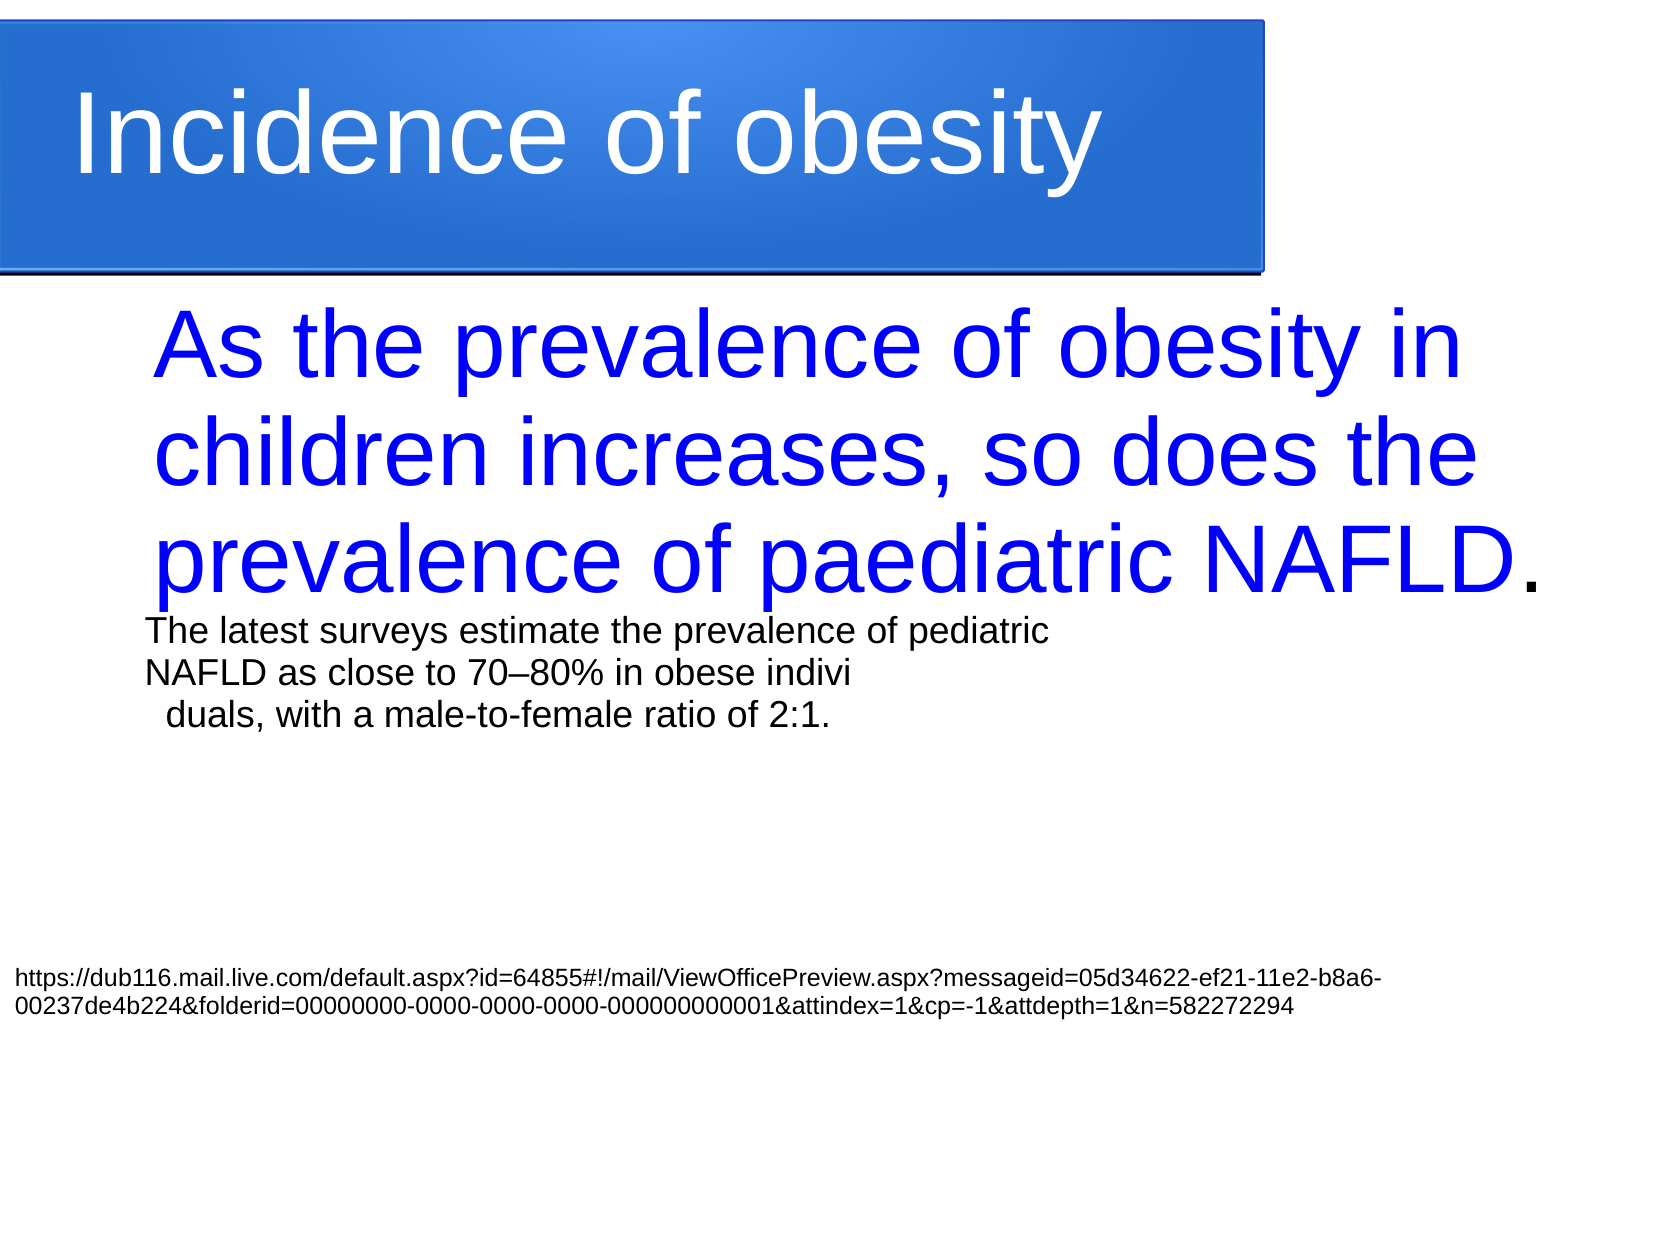

# Incidence of obesity
As the prevalence of obesity in children increases, so does the prevalence of paediatric NAFLD.
The latest surveys estimate the prevalence of pediatric
NAFLD as close to 70–80% in obese indivi­
 duals, with a male-to-female ratio of 2:1.
https://dub116.mail.live.com/default.aspx?id=64855#!/mail/ViewOfficePreview.aspx?messageid=05d34622-ef21-11e2-b8a6-00237de4b224&folderid=00000000-0000-0000-0000-000000000001&attindex=1&cp=-1&attdepth=1&n=582272294